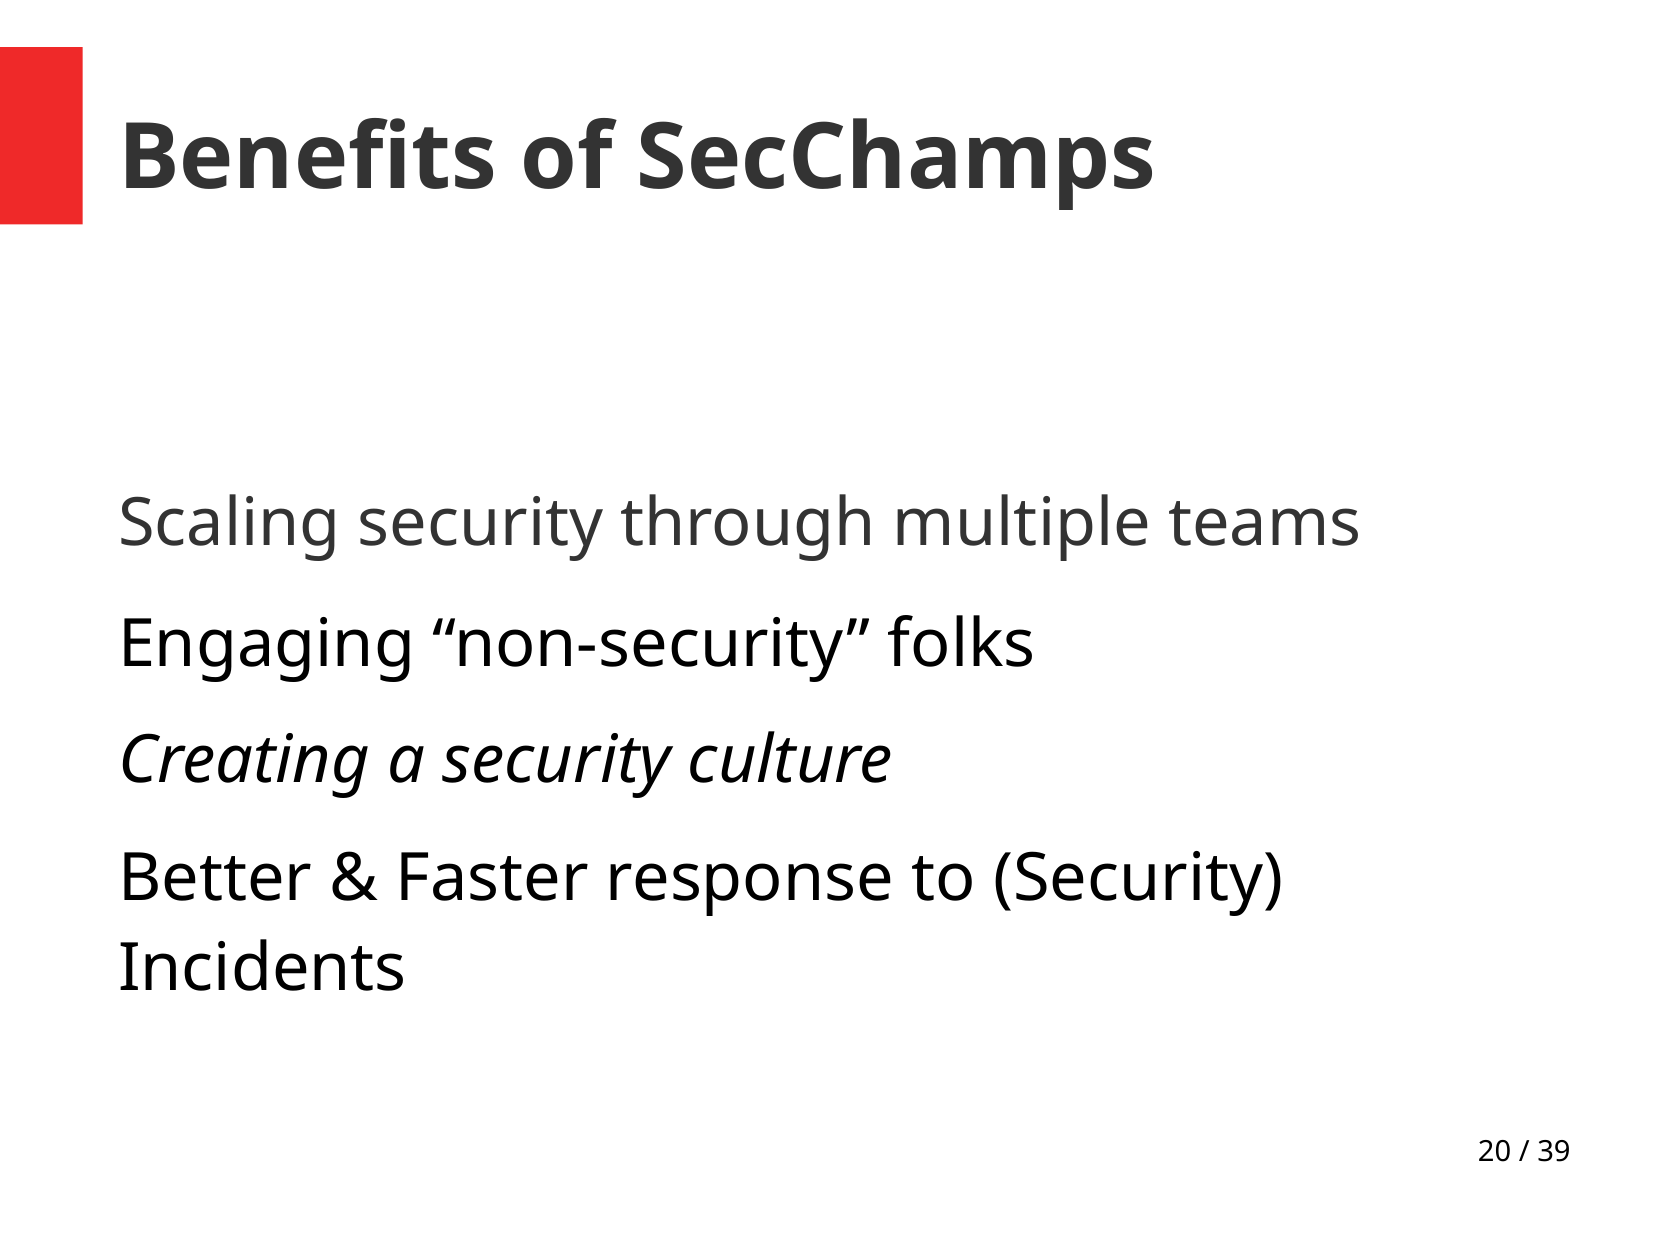

# Benefits of SecChamps
Scaling security through multiple teams
Engaging “non-security” folks
Creating a security culture
Better & Faster response to (Security) Incidents
20